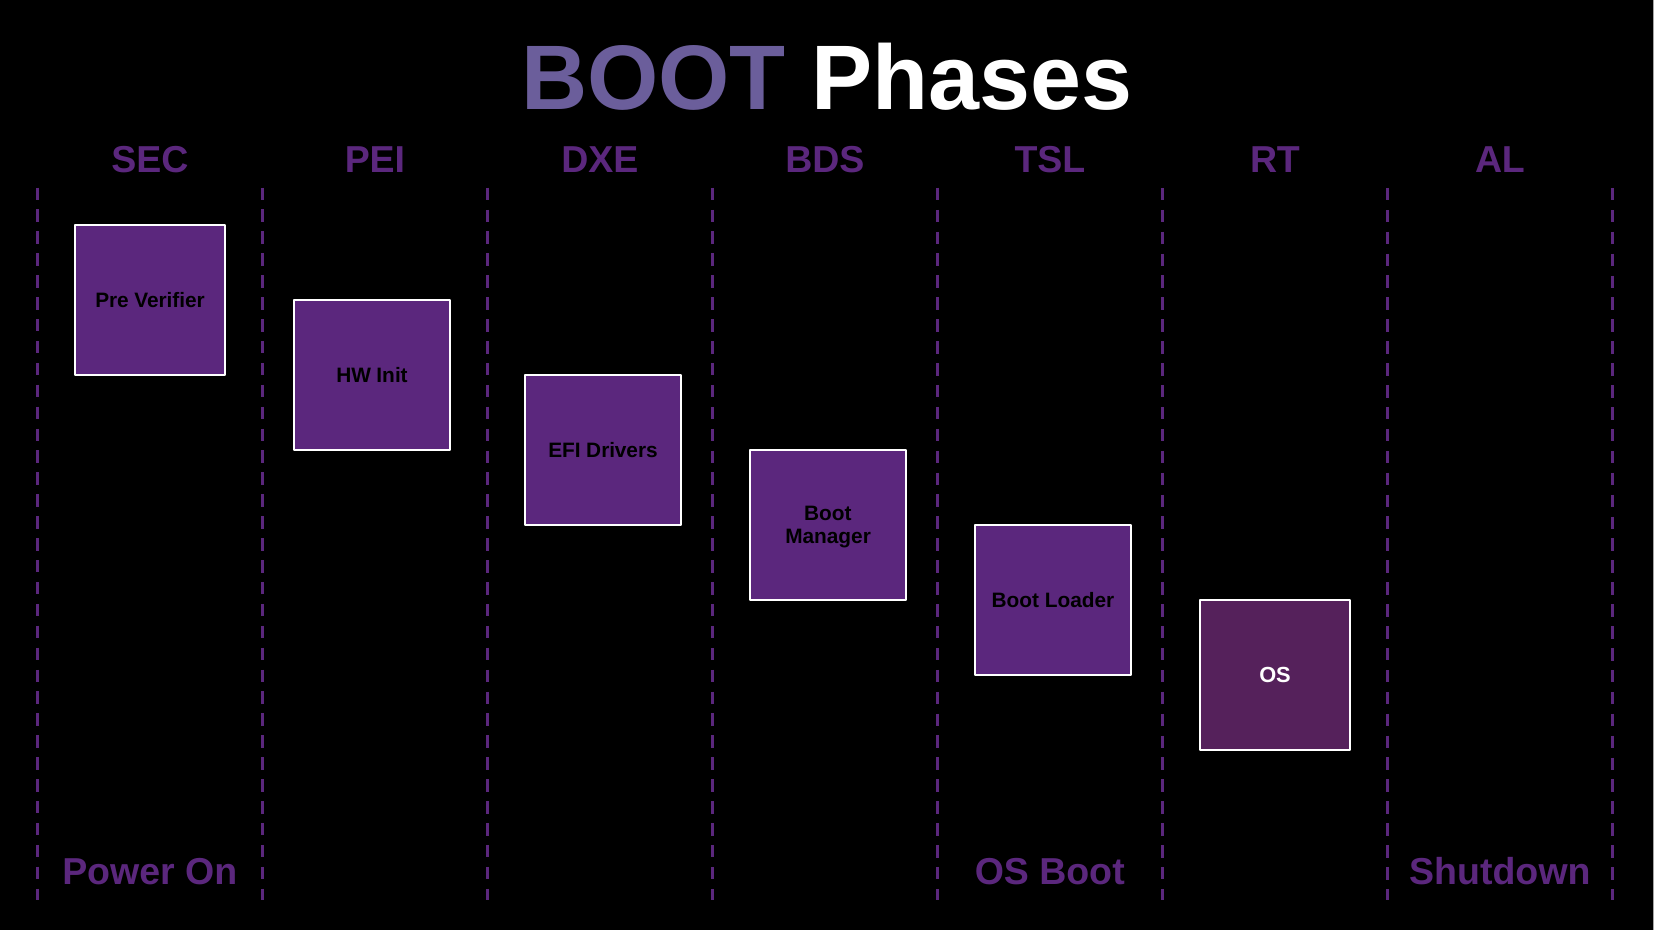

# BOOT Phases
SEC
PEI
DXE
BDS
TSL
RT
AL
Pre Verifier
HW Init
EFI Drivers
Boot Manager
Boot Loader
OS
Power On
OS Boot
Shutdown